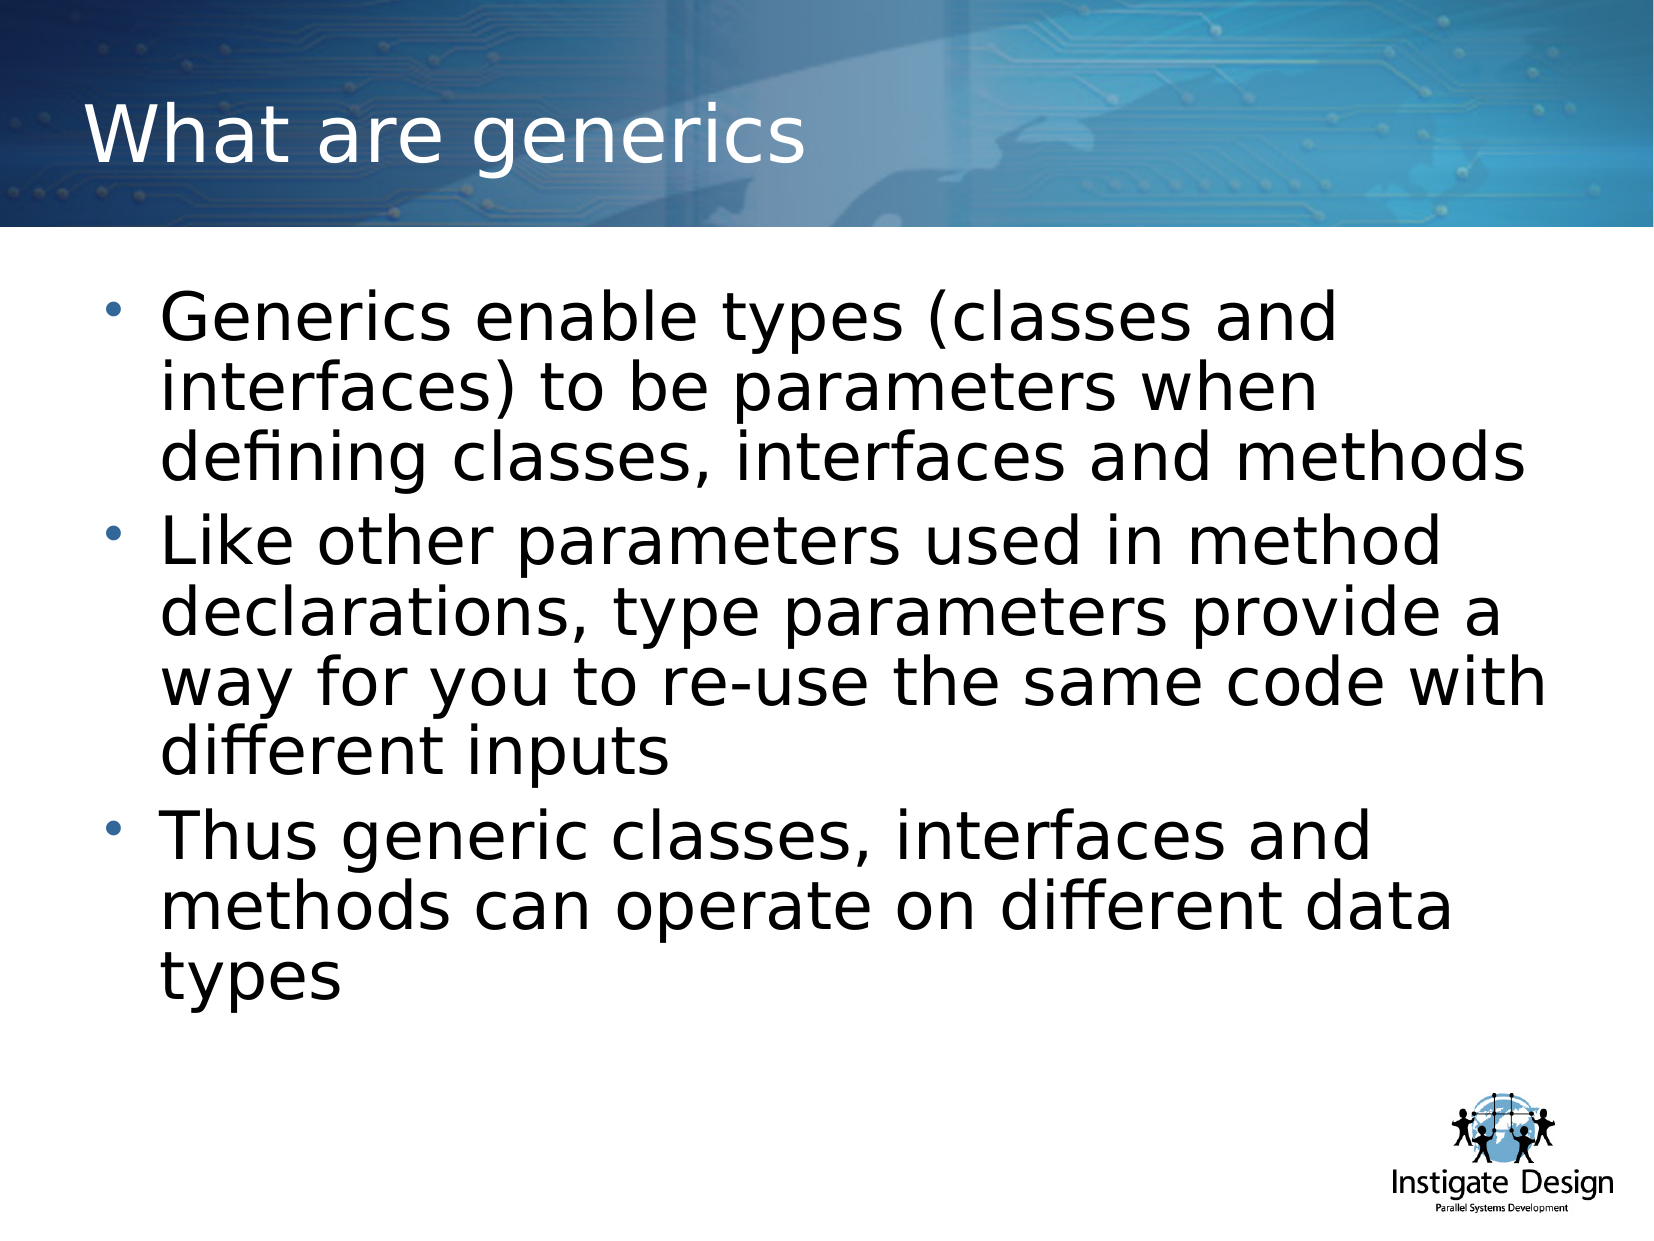

# What are generics
Generics enable types (classes and interfaces) to be parameters when defining classes, interfaces and methods
Like other parameters used in method declarations, type parameters provide a way for you to re-use the same code with different inputs
Thus generic classes, interfaces and methods can operate on different data types